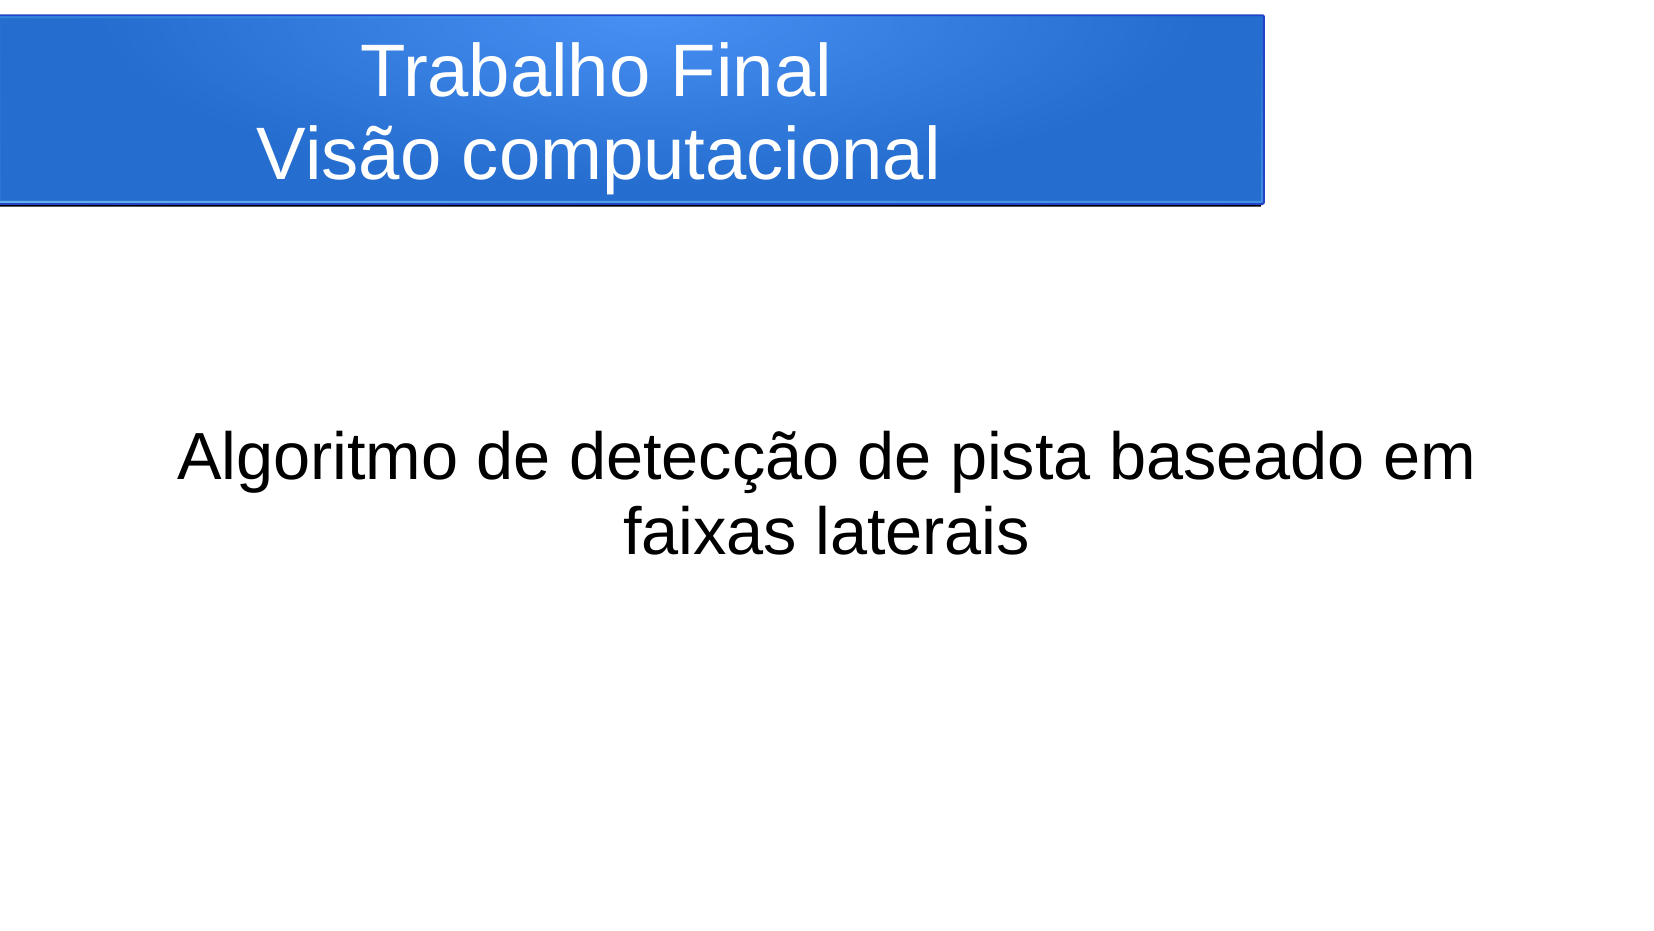

# Trabalho Final Visão computacional
Algoritmo de detecção de pista baseado em faixas laterais